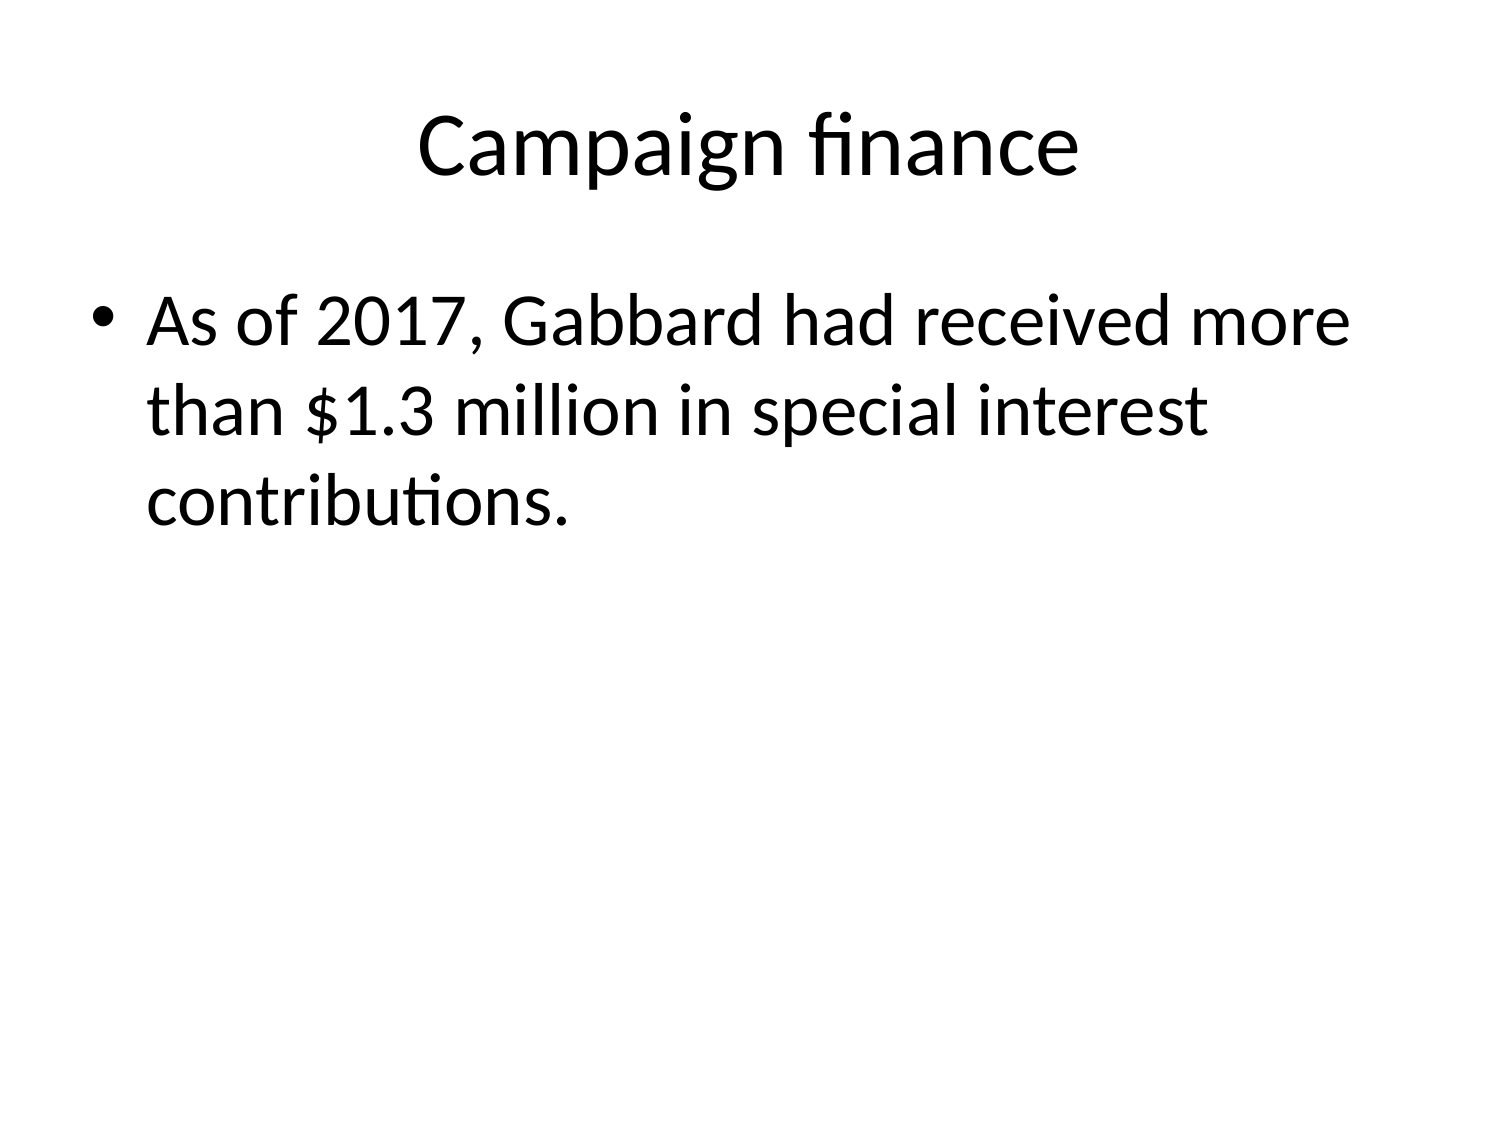

# Campaign finance
As of 2017, Gabbard had received more than $1.3 million in special interest contributions.